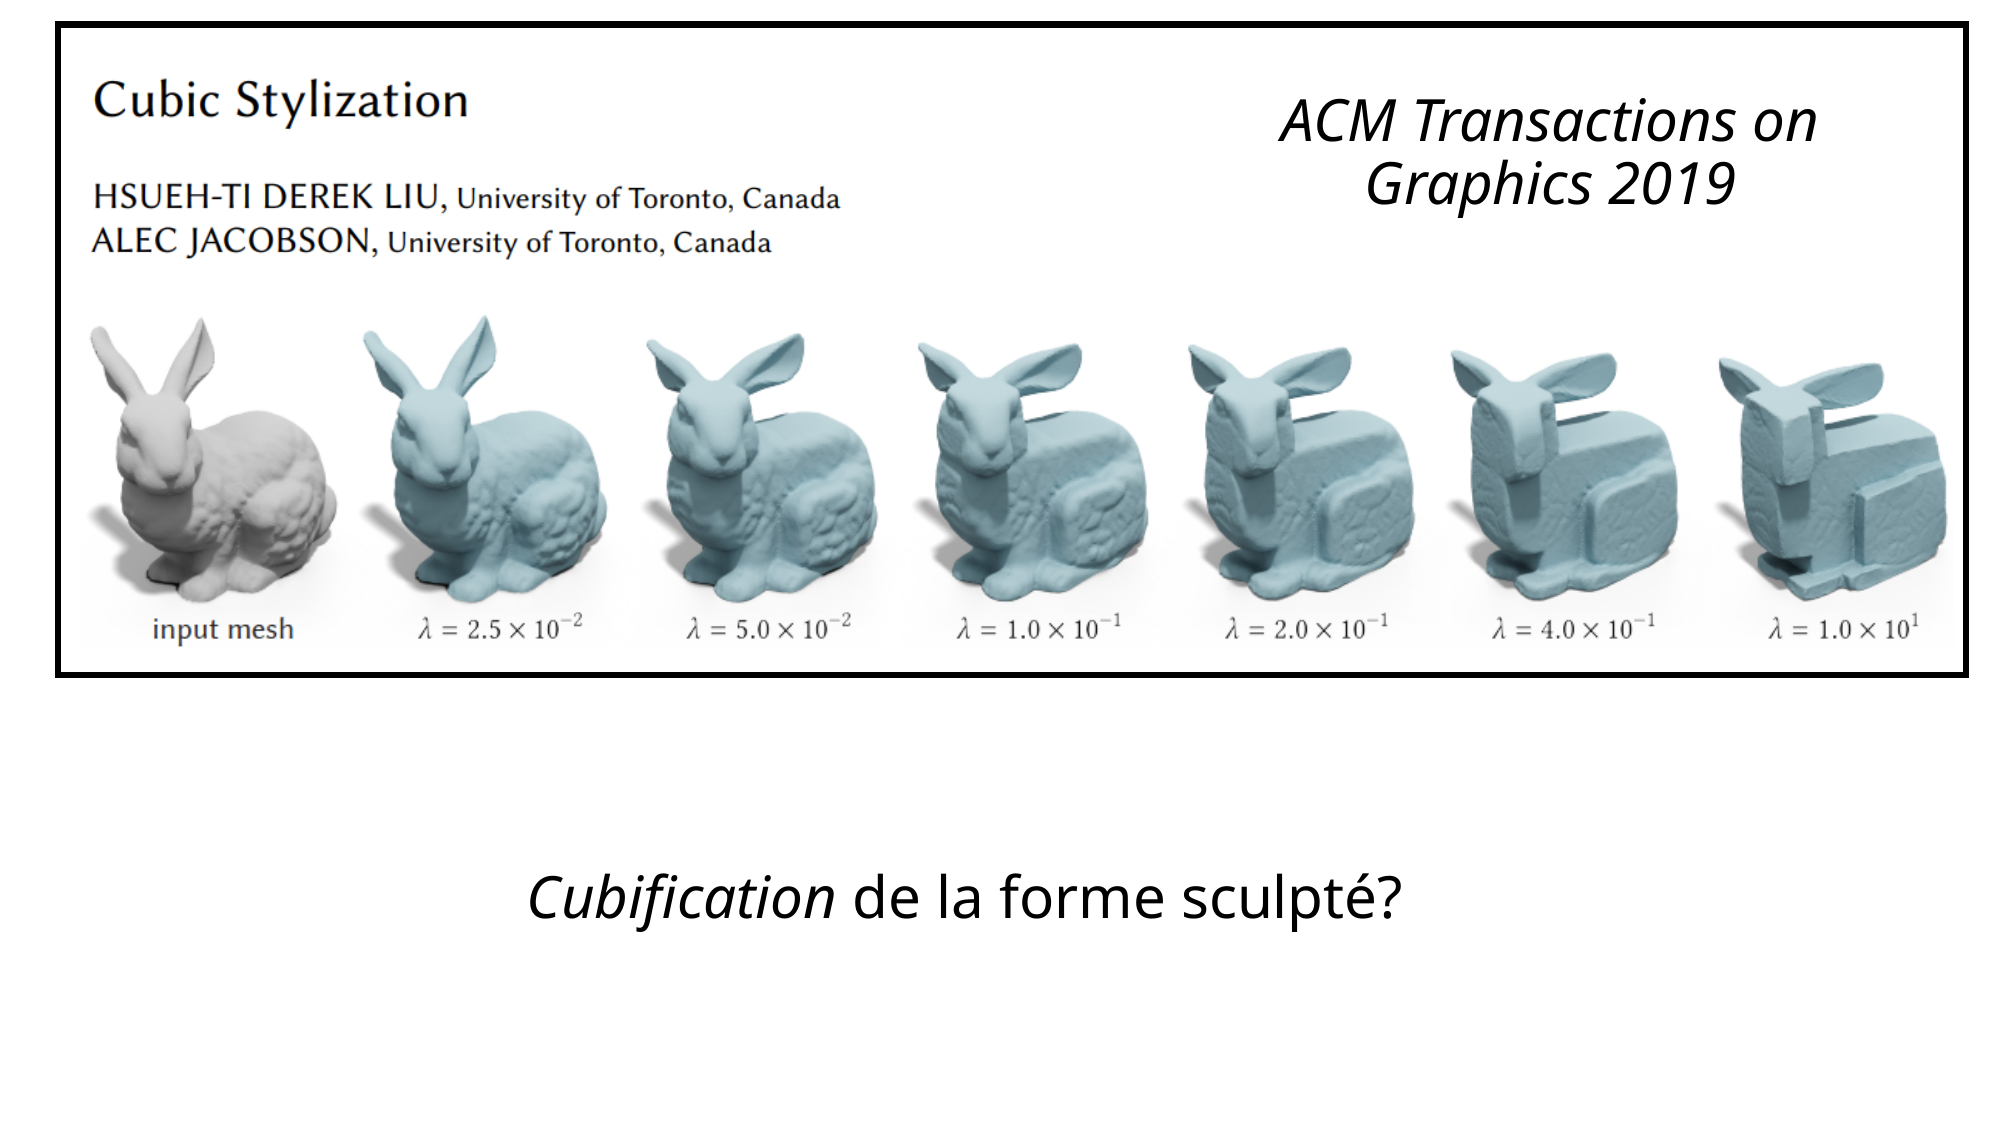

ACM Transactions on Graphics 2019
# Cubification de la forme sculpté?